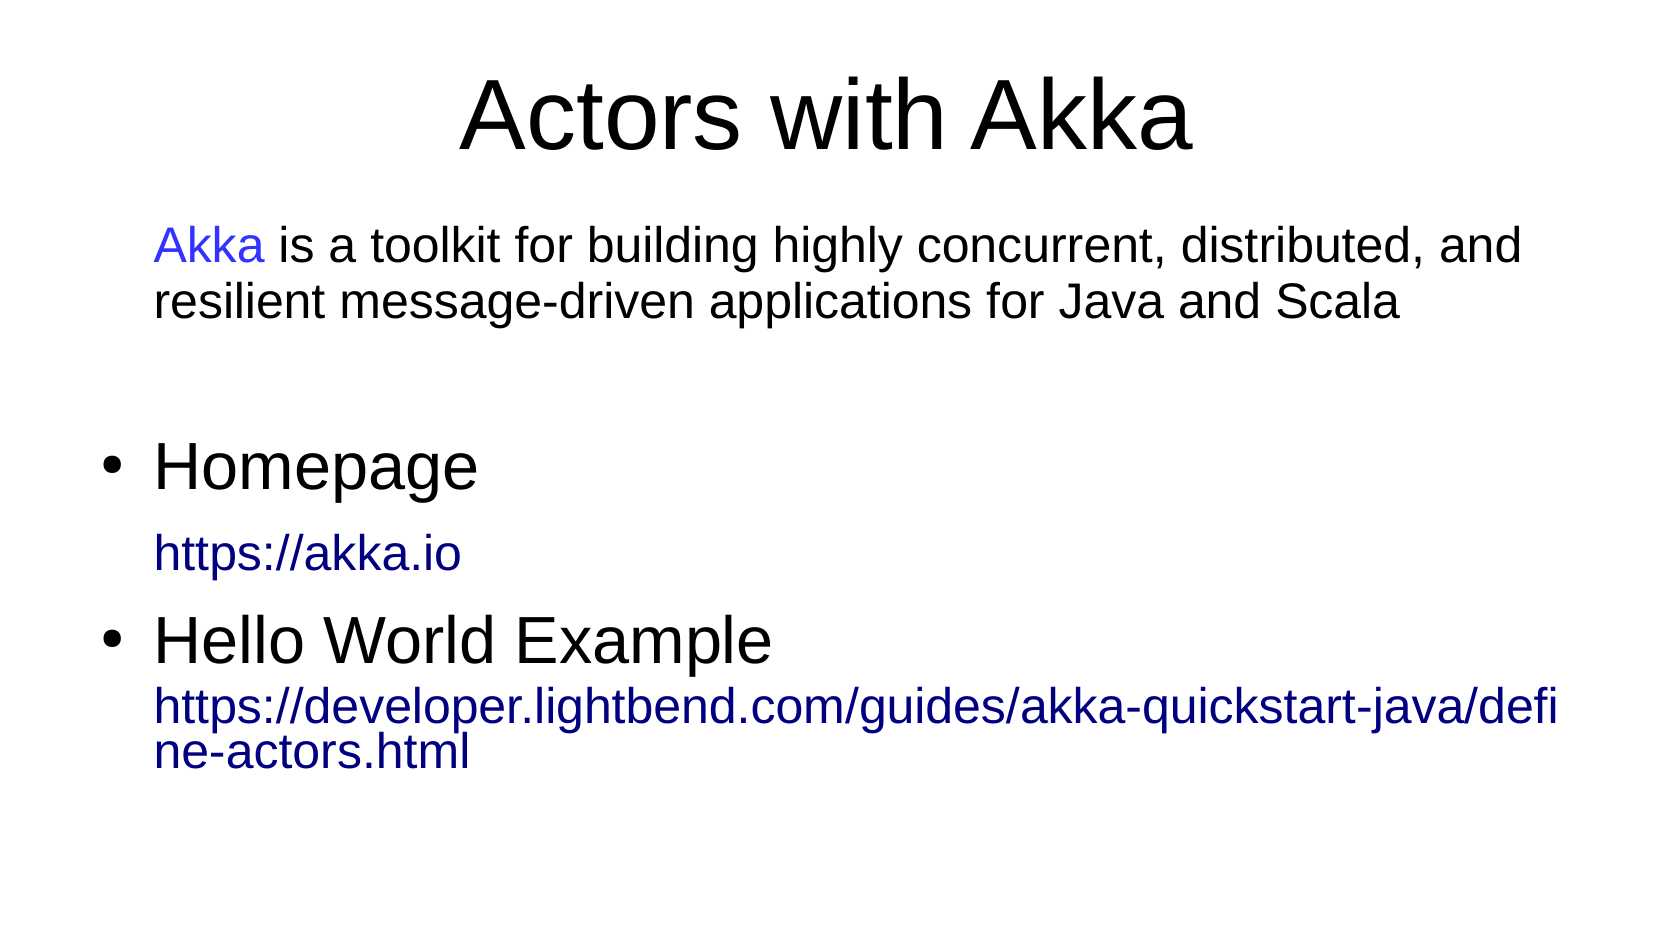

# Actors with Akka
Akka is a toolkit for building highly concurrent, distributed, and resilient message-driven applications for Java and Scala
Homepage
https://akka.io
Hello World Example https://developer.lightbend.com/guides/akka-quickstart-java/define-actors.html